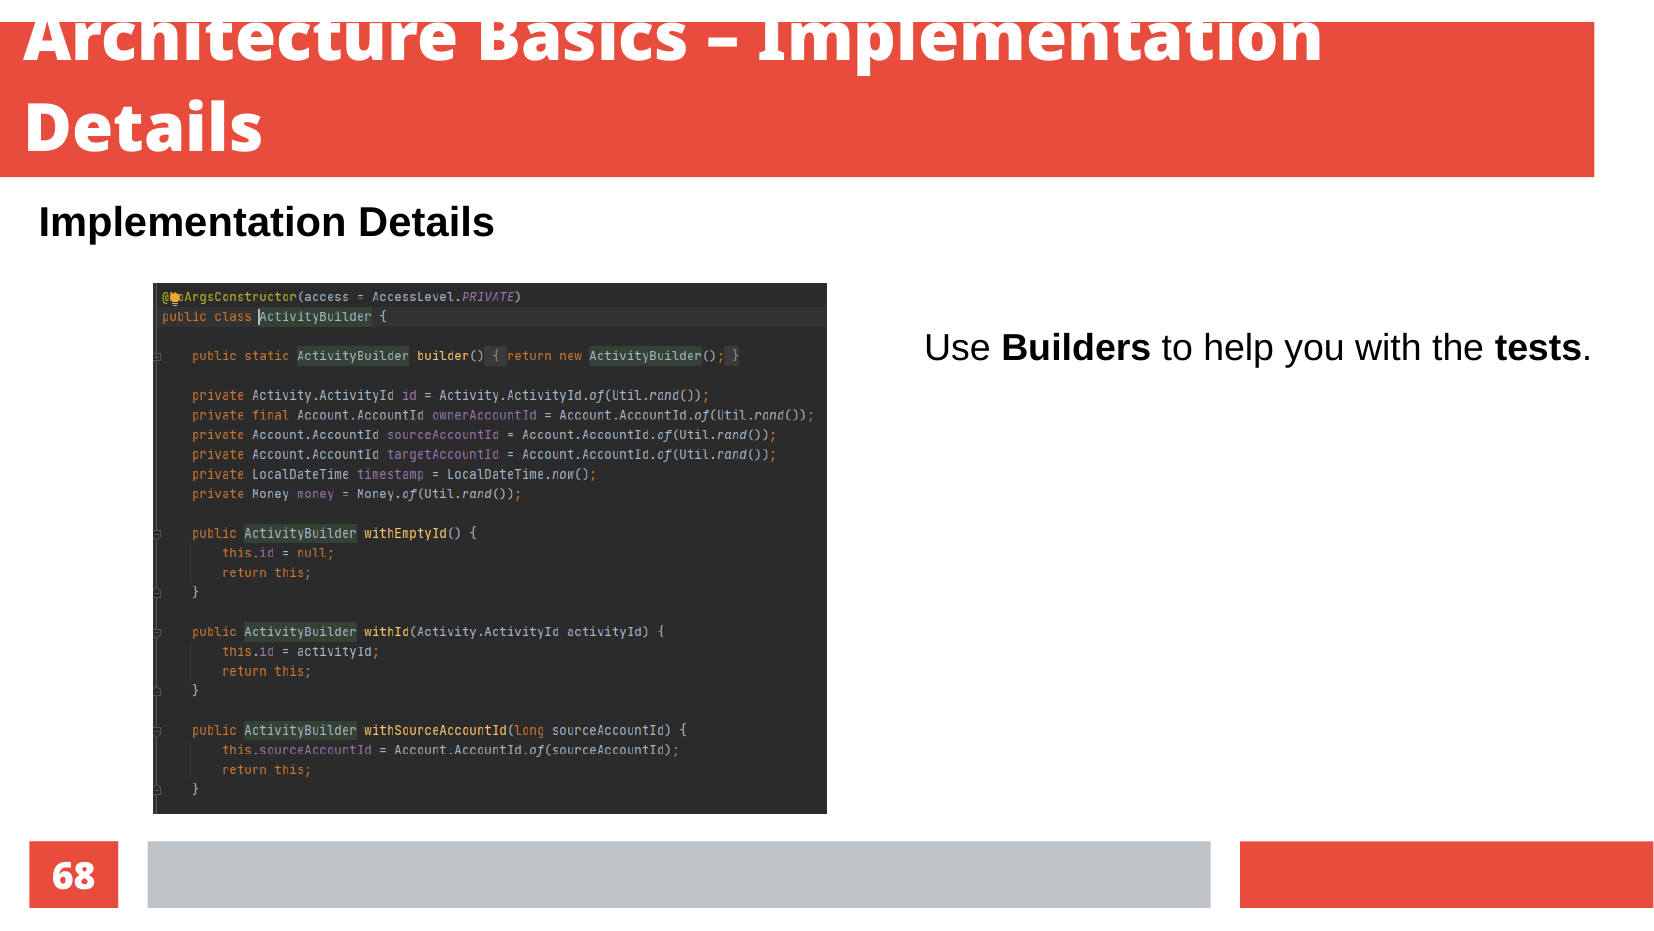

# Architecture Basics – Implementation Details
Implementation Details
Use Builders to help you with the tests.
68